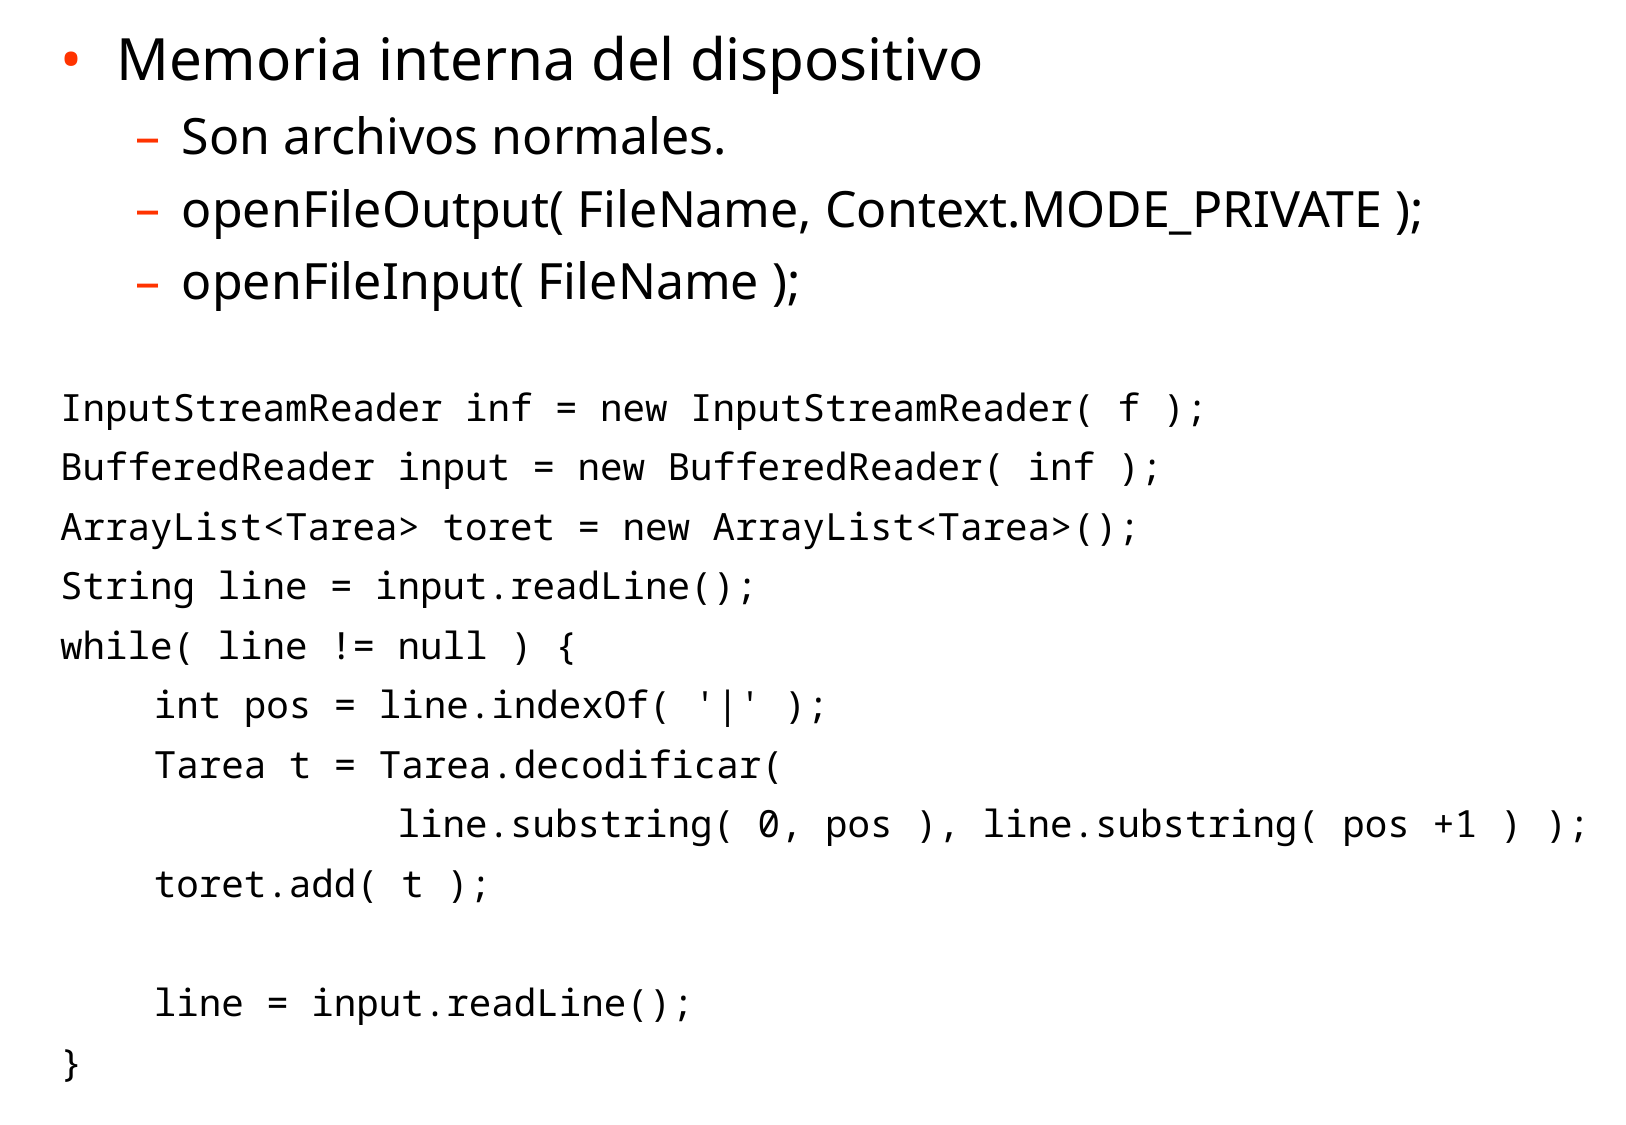

# Memoria interna del dispositivo
Son archivos normales.
openFileOutput( FileName, Context.MODE_PRIVATE );
openFileInput( FileName );
InputStreamReader inf = new InputStreamReader( f );
BufferedReader input = new BufferedReader( inf );
ArrayList<Tarea> toret = new ArrayList<Tarea>();
String line = input.readLine();
while( line != null ) {
	int pos = line.indexOf( '|' );
	Tarea t = Tarea.decodificar(
 line.substring( 0, pos ), line.substring( pos +1 ) );
	toret.add( t );
	line = input.readLine();
}